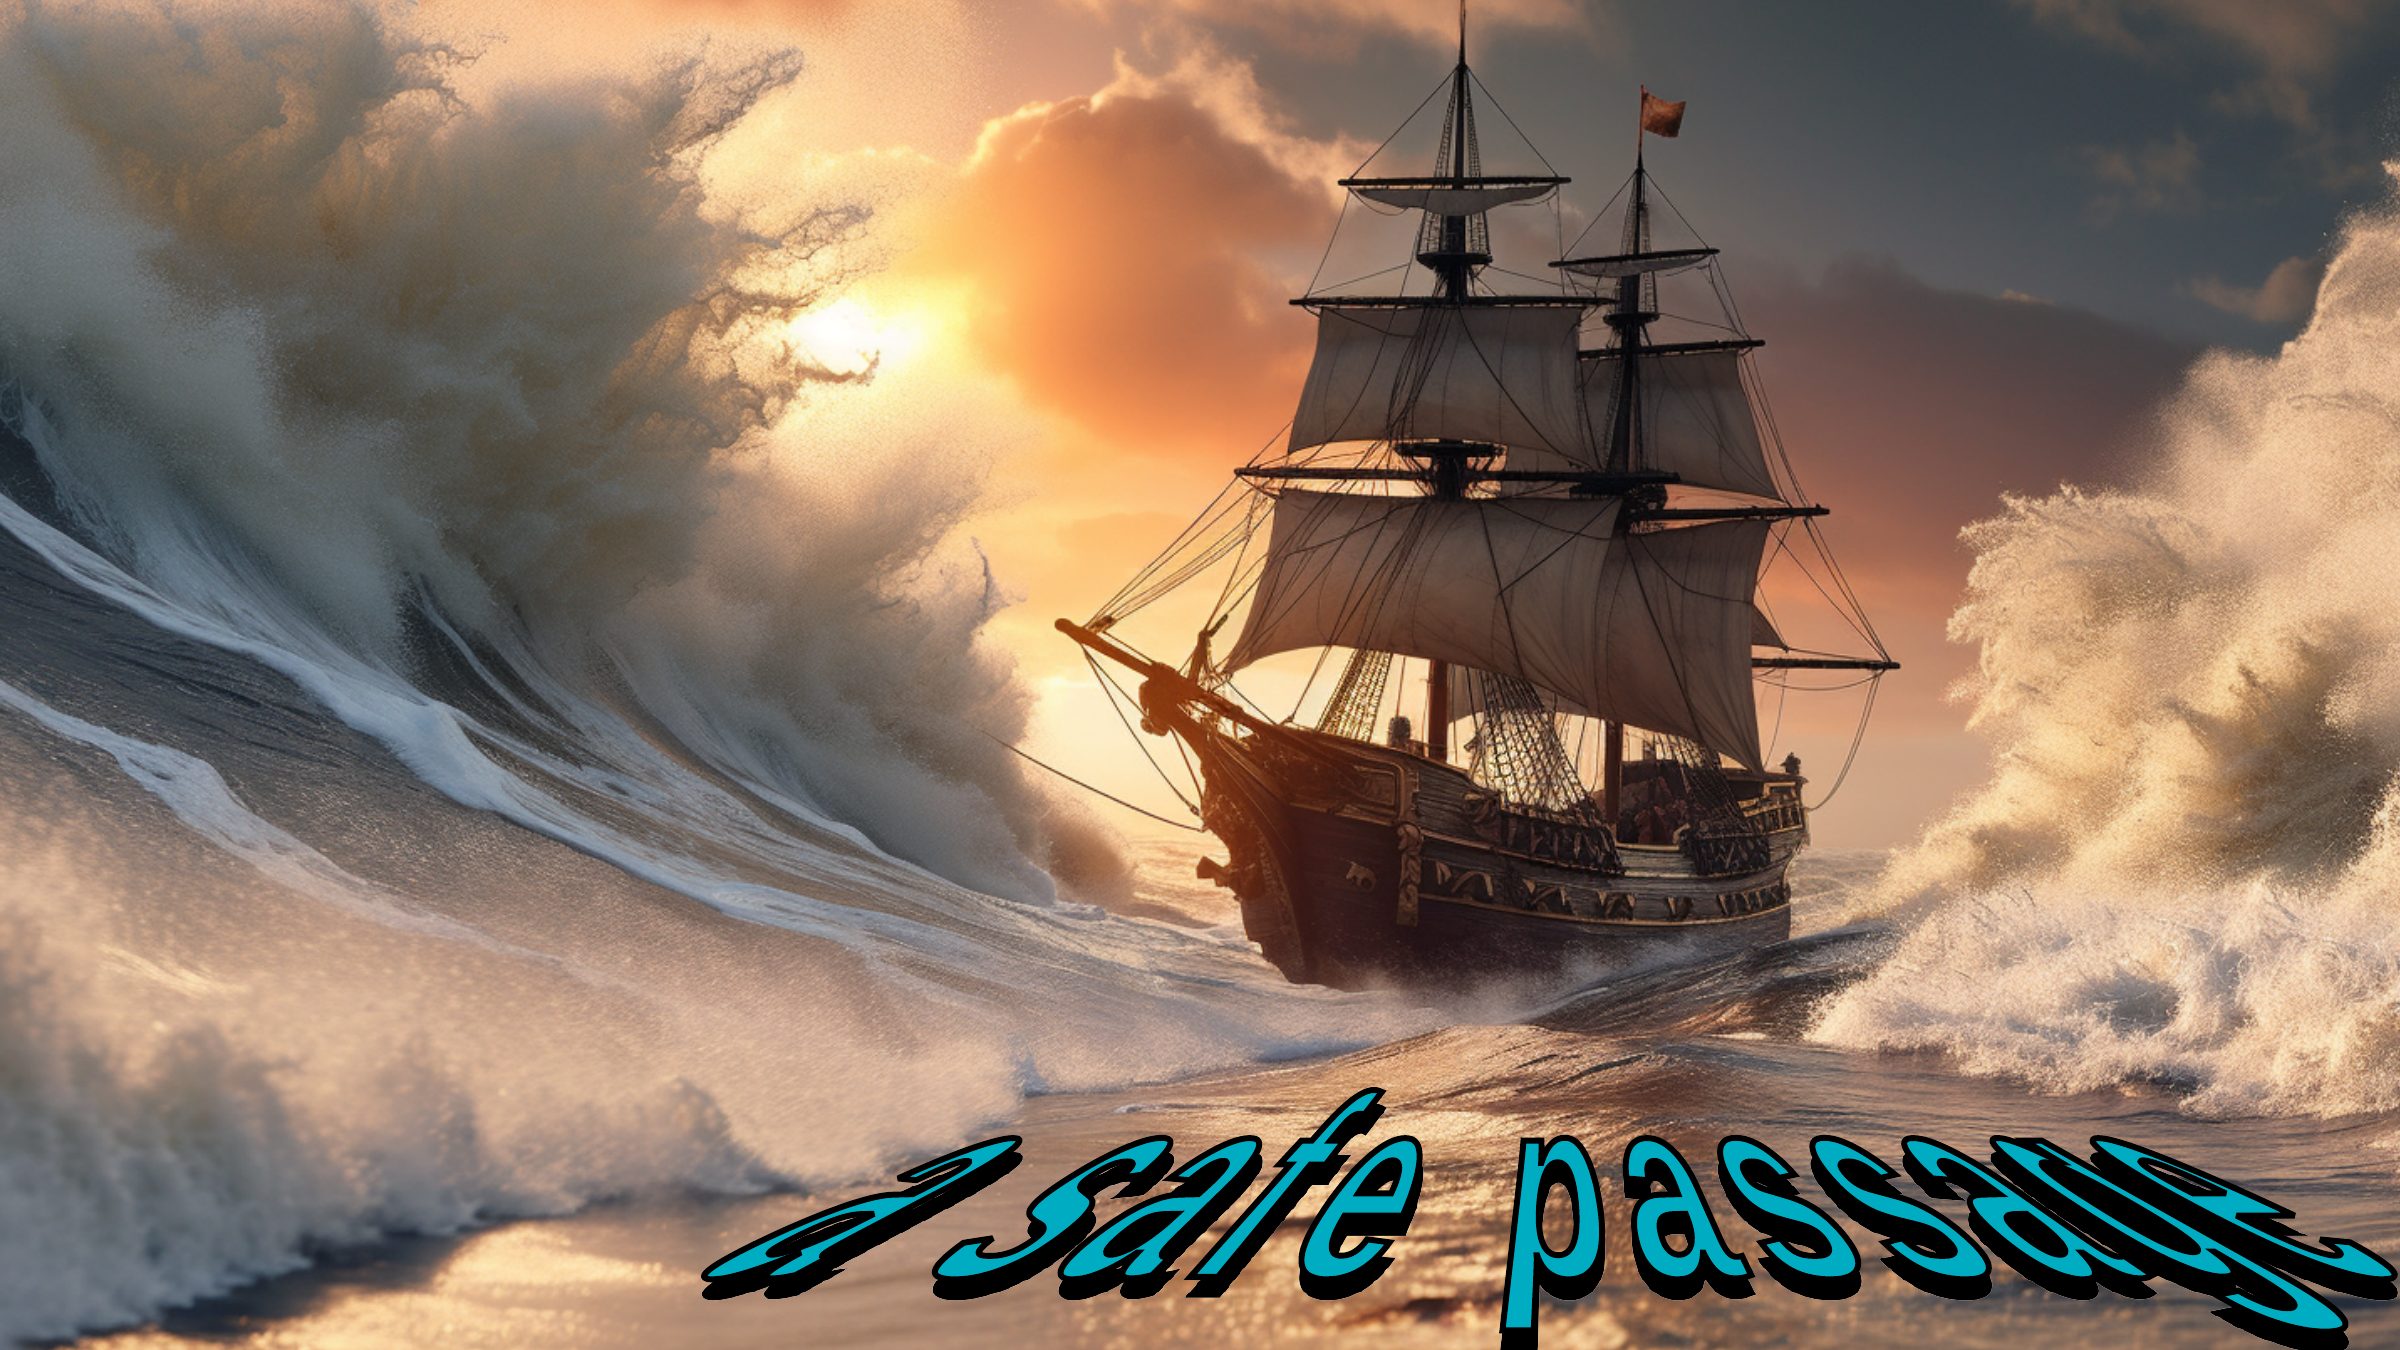

a s a f e p a s s a g e